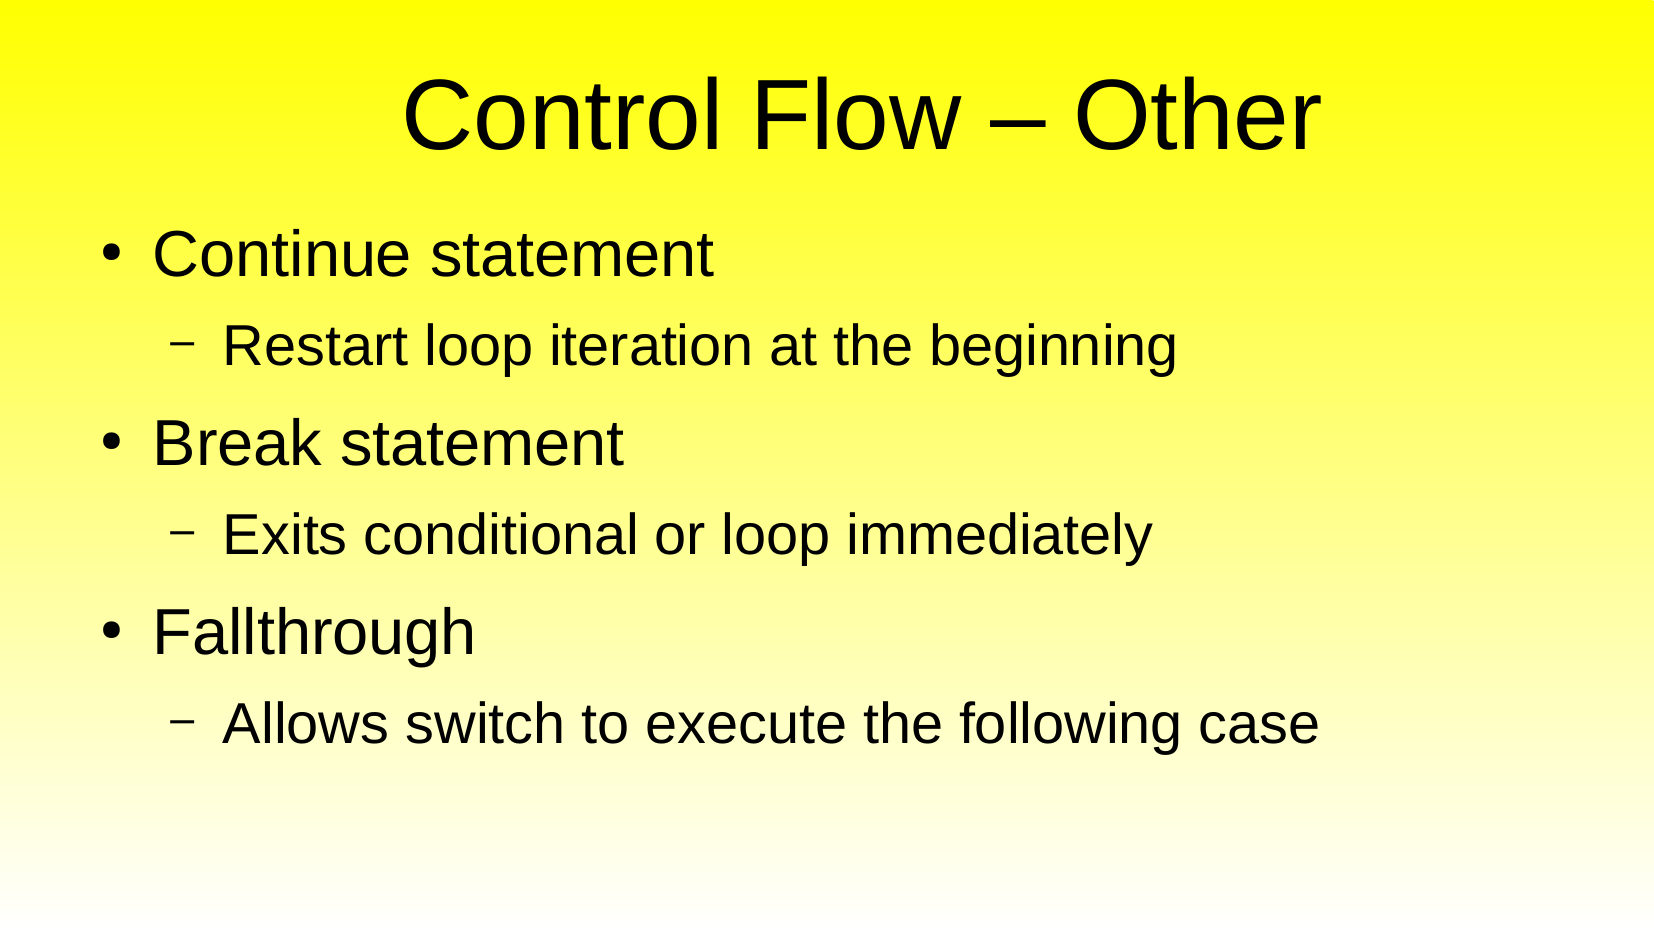

# Control Flow – Other
Continue statement
Restart loop iteration at the beginning
Break statement
Exits conditional or loop immediately
Fallthrough
Allows switch to execute the following case